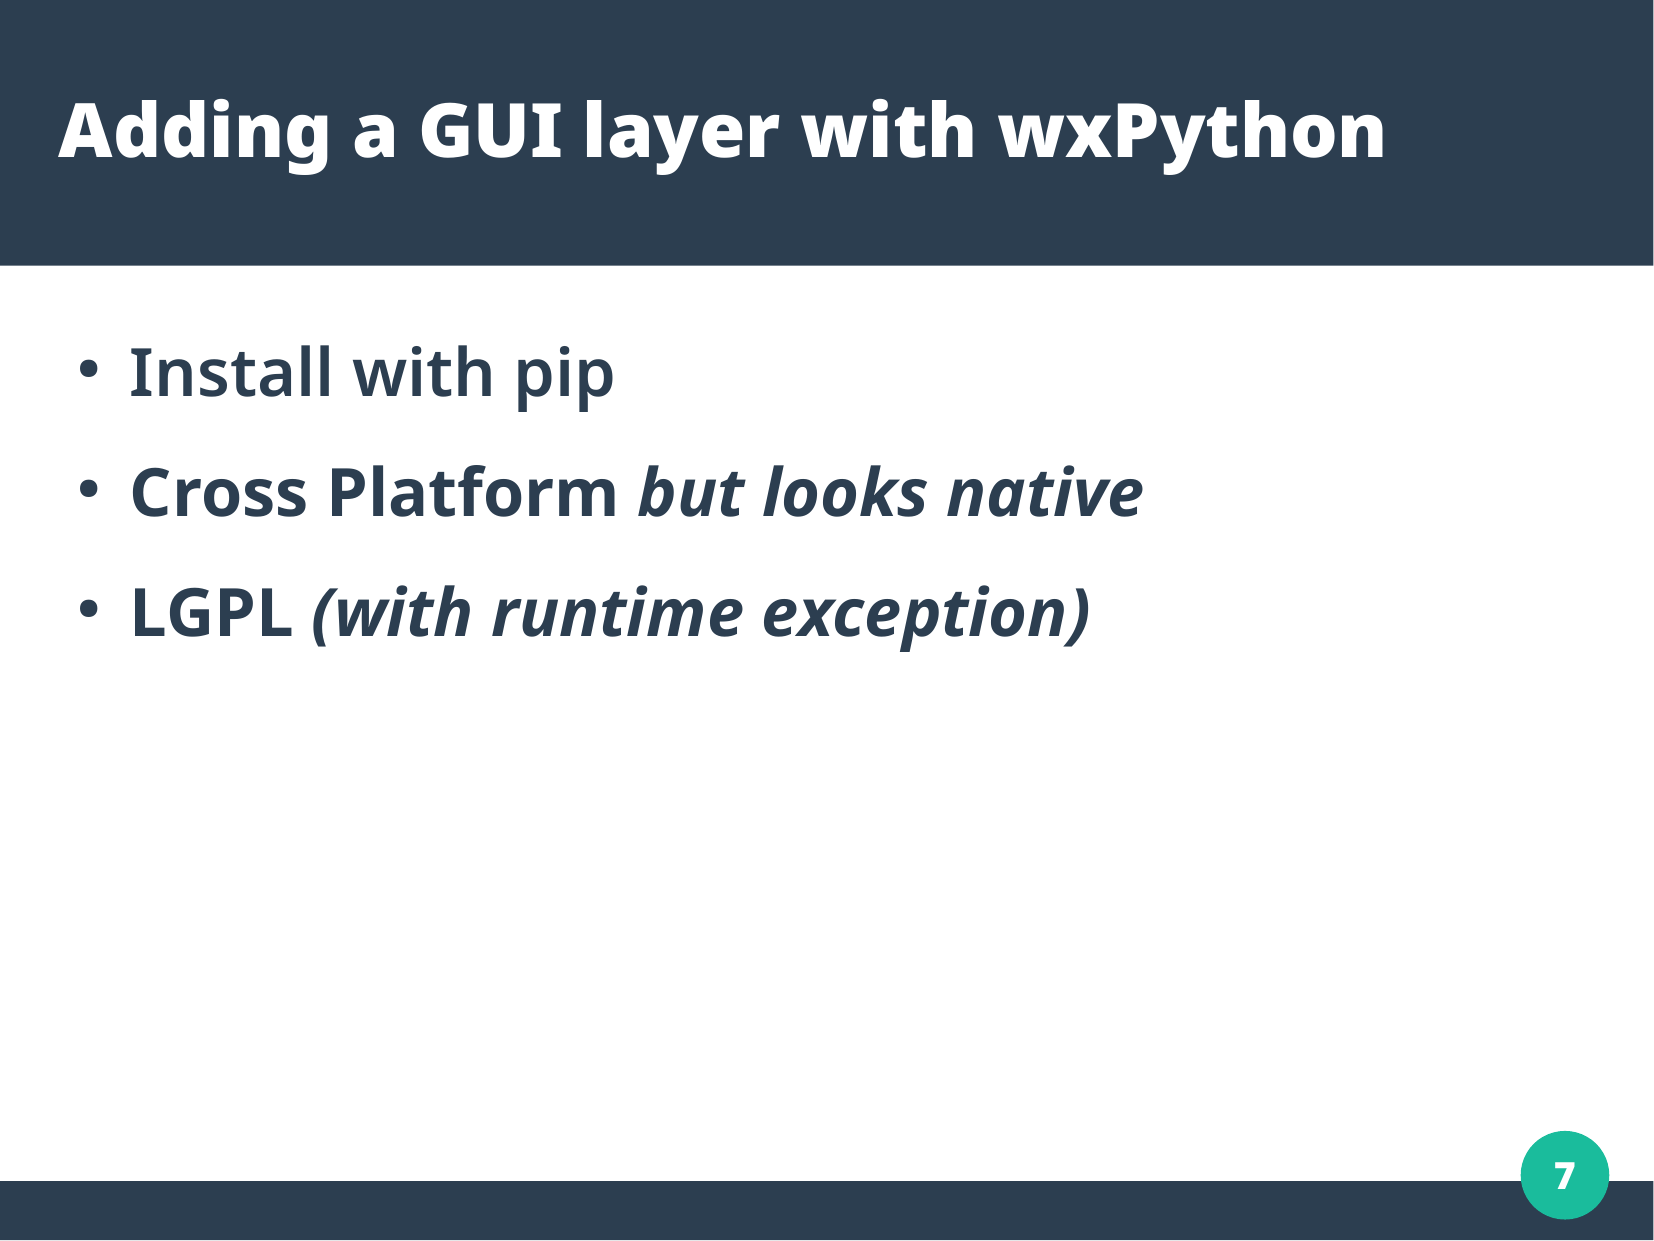

# Adding a GUI layer with wxPython
Install with pip
Cross Platform but looks native
LGPL (with runtime exception)
7